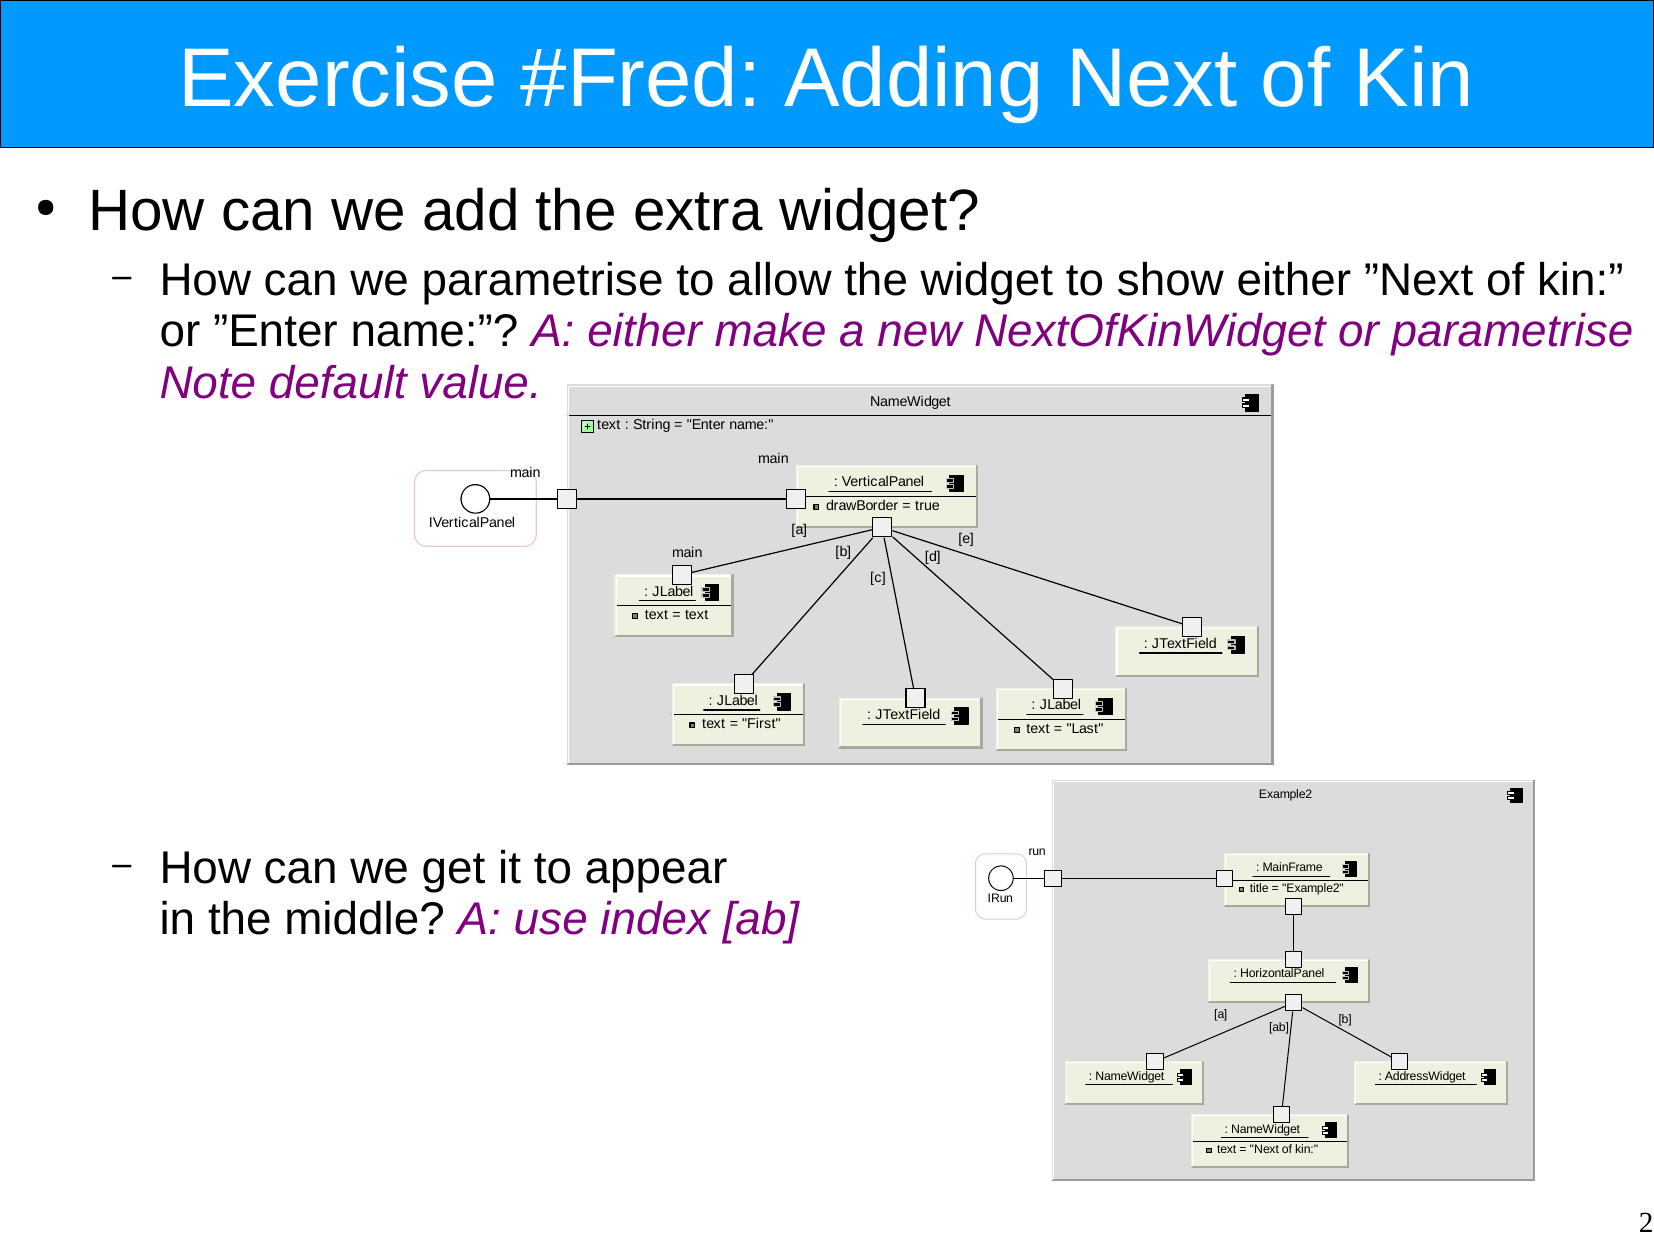

# Exercise #Fred: Adding Next of Kin
How can we add the extra widget?
How can we parametrise to allow the widget to show either ”Next of kin:” or ”Enter name:”? A: either make a new NextOfKinWidget or parametrise
Note default value.
How can we get it to appear
in the middle? A: use index [ab]
2